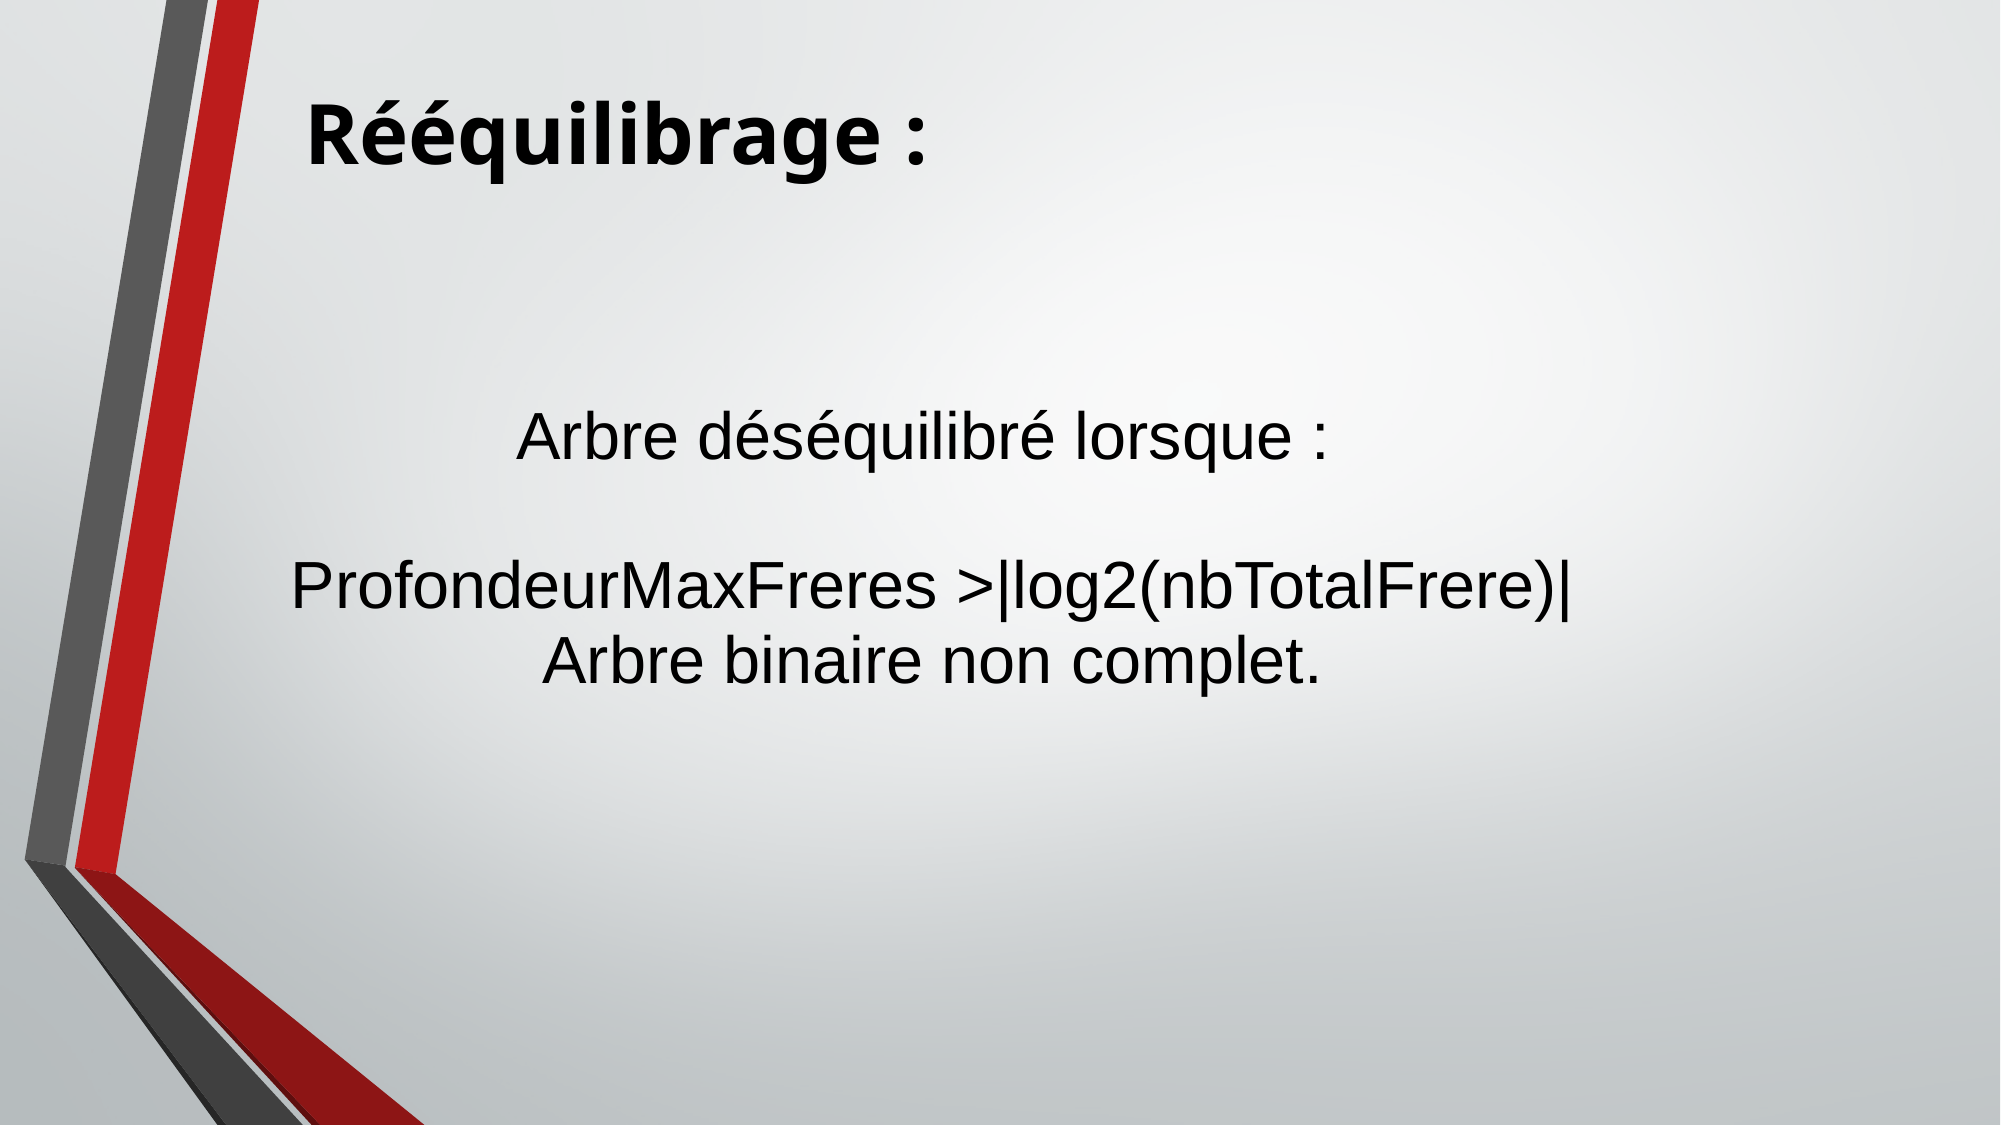

# Rééquilibrage :
Arbre déséquilibré lorsque :
ProfondeurMaxFreres >|log2(nbTotalFrere)|
Arbre binaire non complet.